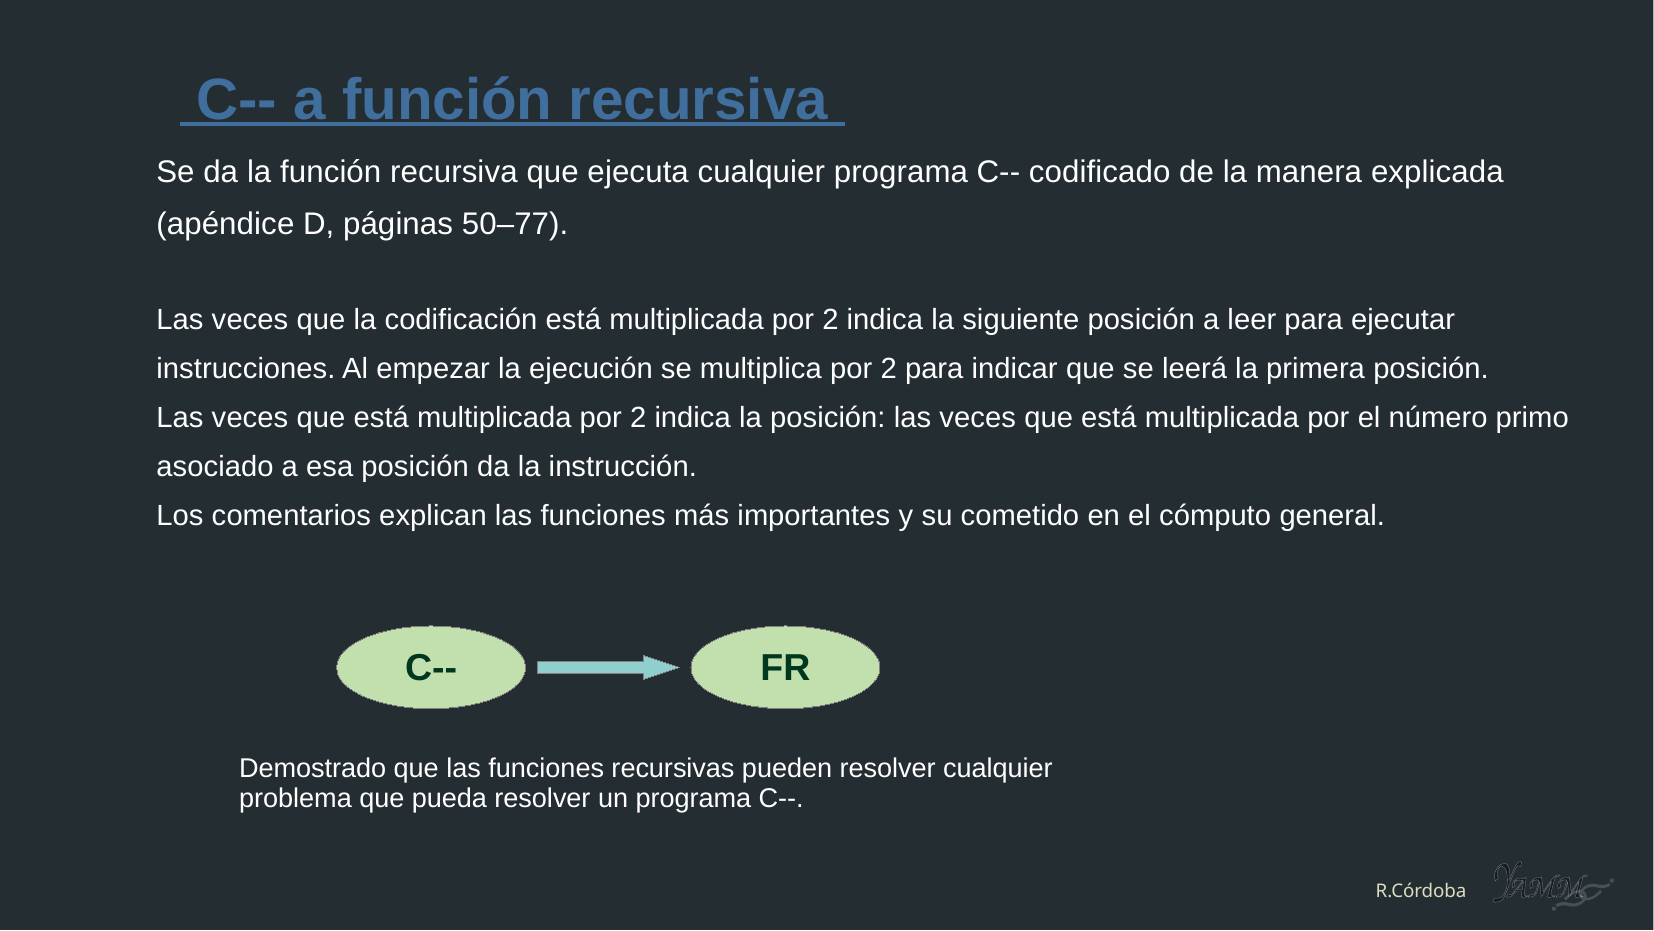

C-- a función recursiva
Se da la función recursiva que ejecuta cualquier programa C-- codificado de la manera explicada (apéndice D, páginas 50‒77).
Las veces que la codificación está multiplicada por 2 indica la siguiente posición a leer para ejecutar instrucciones. Al empezar la ejecución se multiplica por 2 para indicar que se leerá la primera posición.
Las veces que está multiplicada por 2 indica la posición: las veces que está multiplicada por el número primo asociado a esa posición da la instrucción.
Los comentarios explican las funciones más importantes y su cometido en el cómputo general.
C--
FR
Demostrado que las funciones recursivas pueden resolver cualquier problema que pueda resolver un programa C--.
R. Córdoba